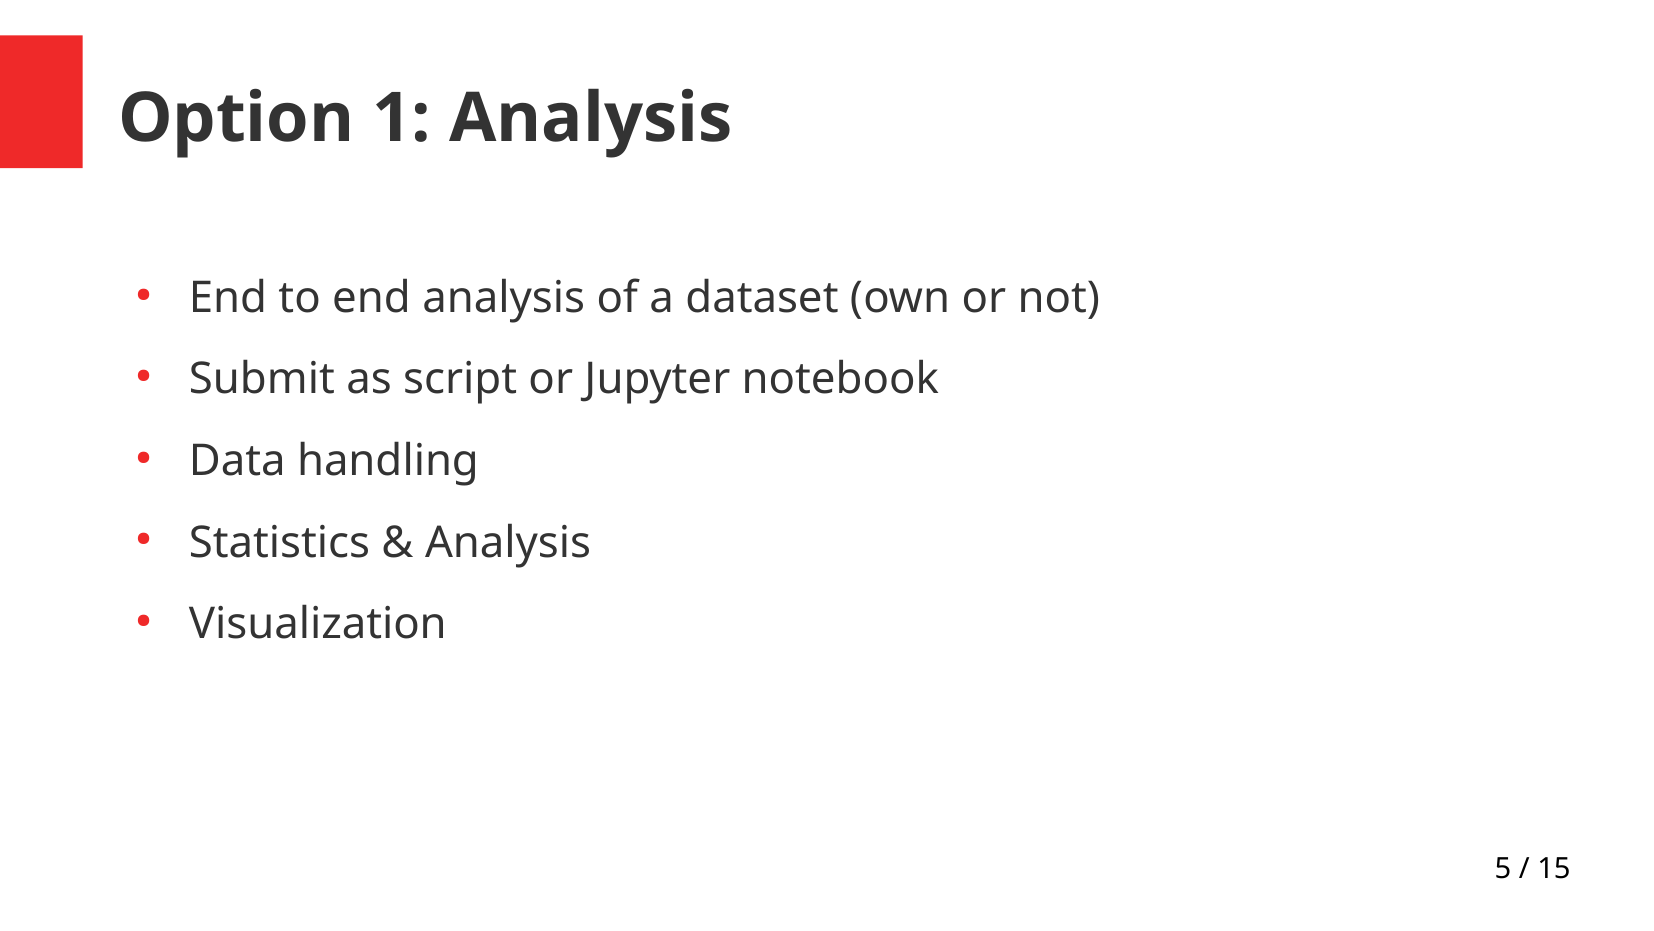

# Option 1: Analysis
End to end analysis of a dataset (own or not)
Submit as script or Jupyter notebook
Data handling
Statistics & Analysis
Visualization
5